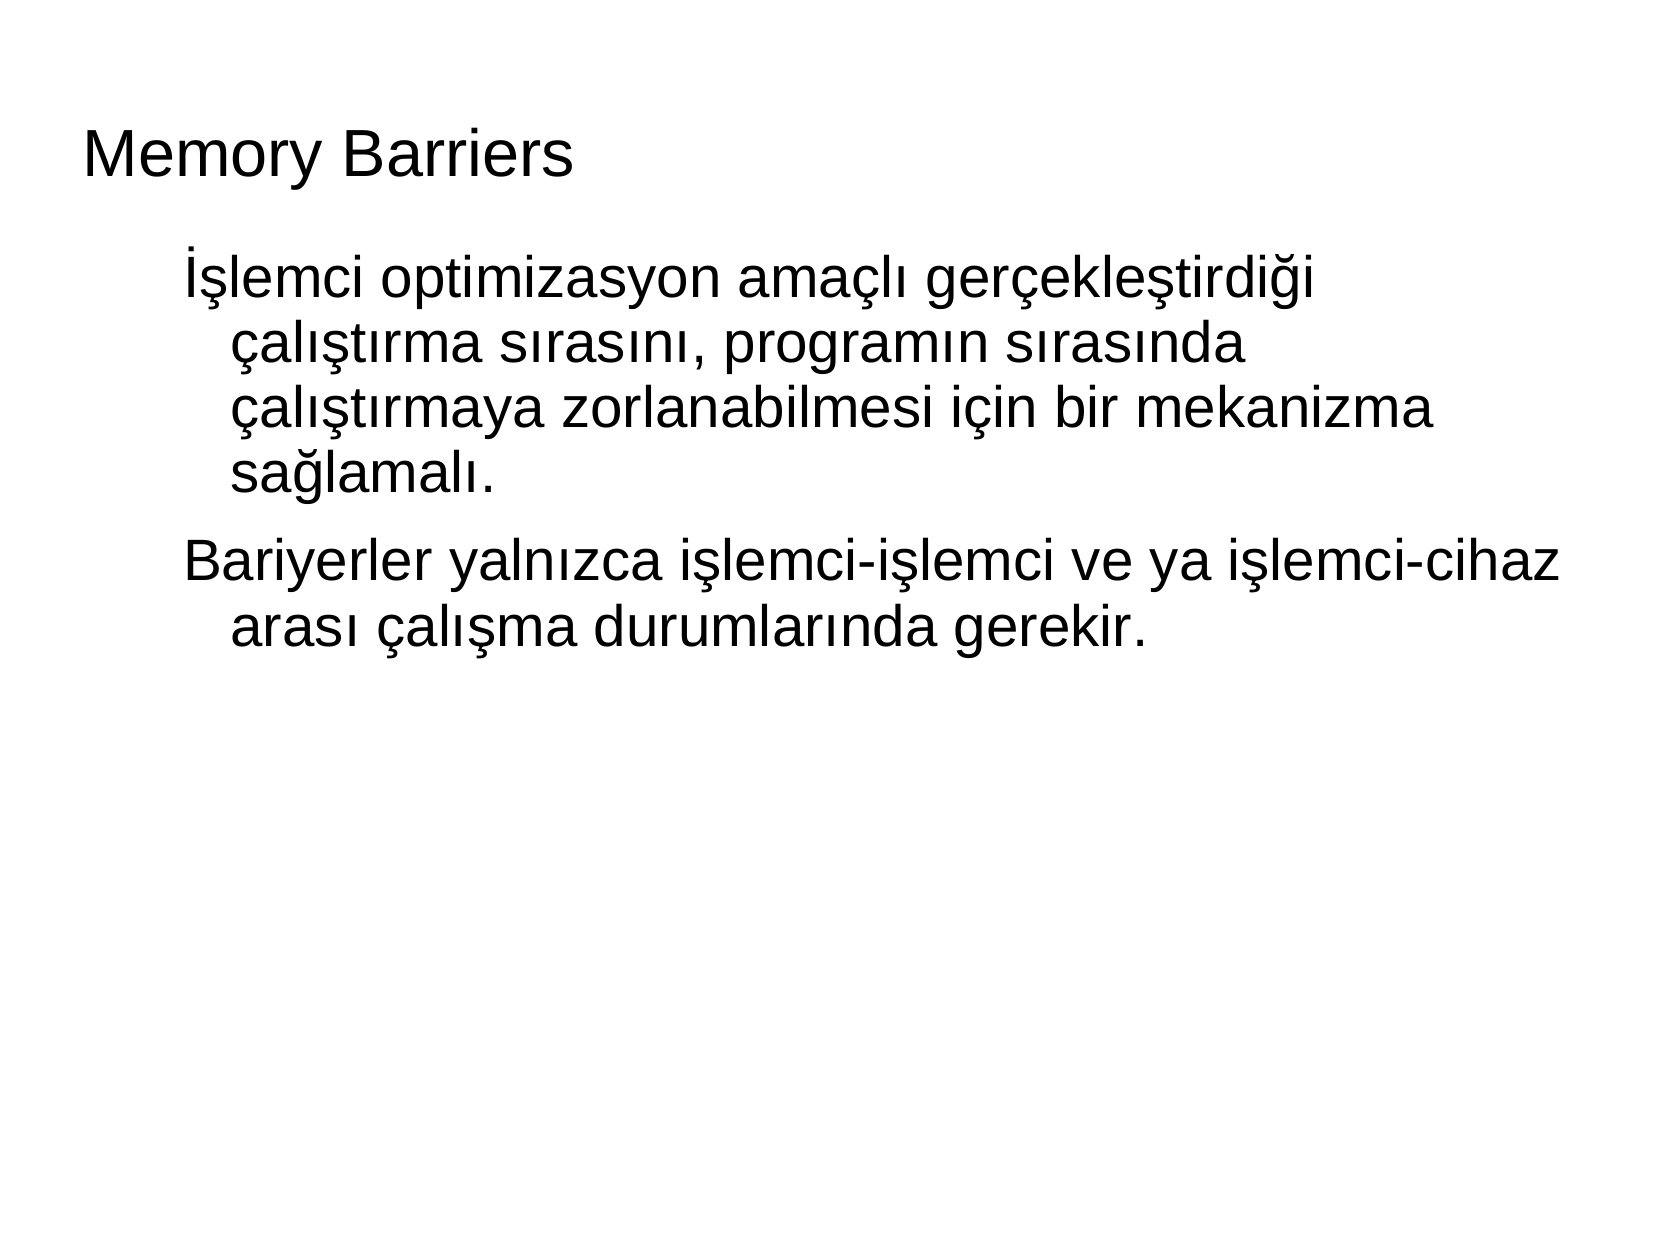

# Memory Barriers
İşlemci optimizasyon amaçlı gerçekleştirdiği çalıştırma sırasını, programın sırasında çalıştırmaya zorlanabilmesi için bir mekanizma sağlamalı.
Bariyerler yalnızca işlemci-işlemci ve ya işlemci-cihaz arası çalışma durumlarında gerekir.